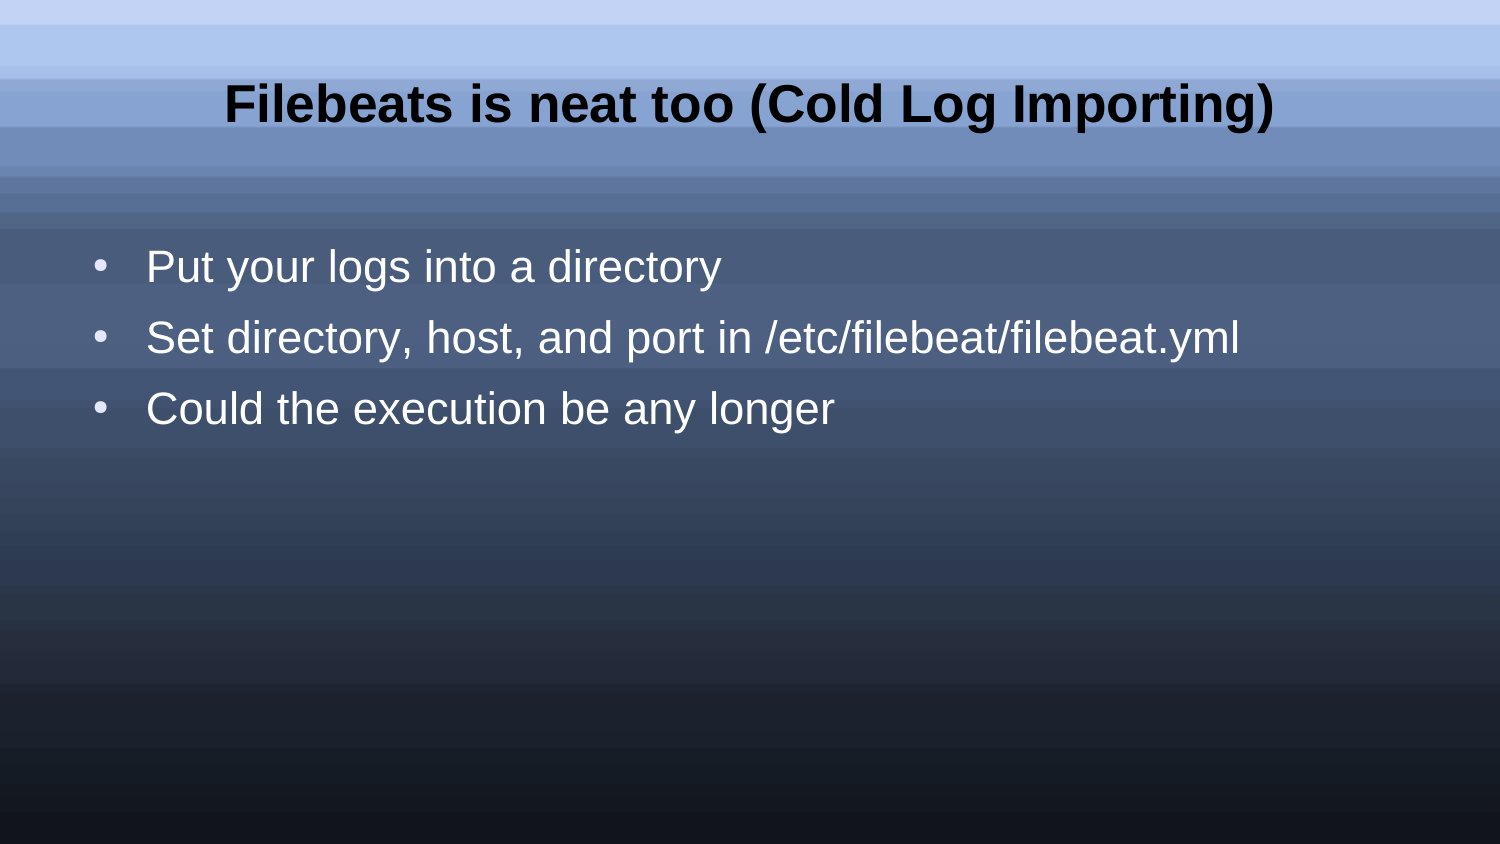

# Filebeats is neat too (Cold Log Importing)
Put your logs into a directory
Set directory, host, and port in /etc/filebeat/filebeat.yml
Could the execution be any longer